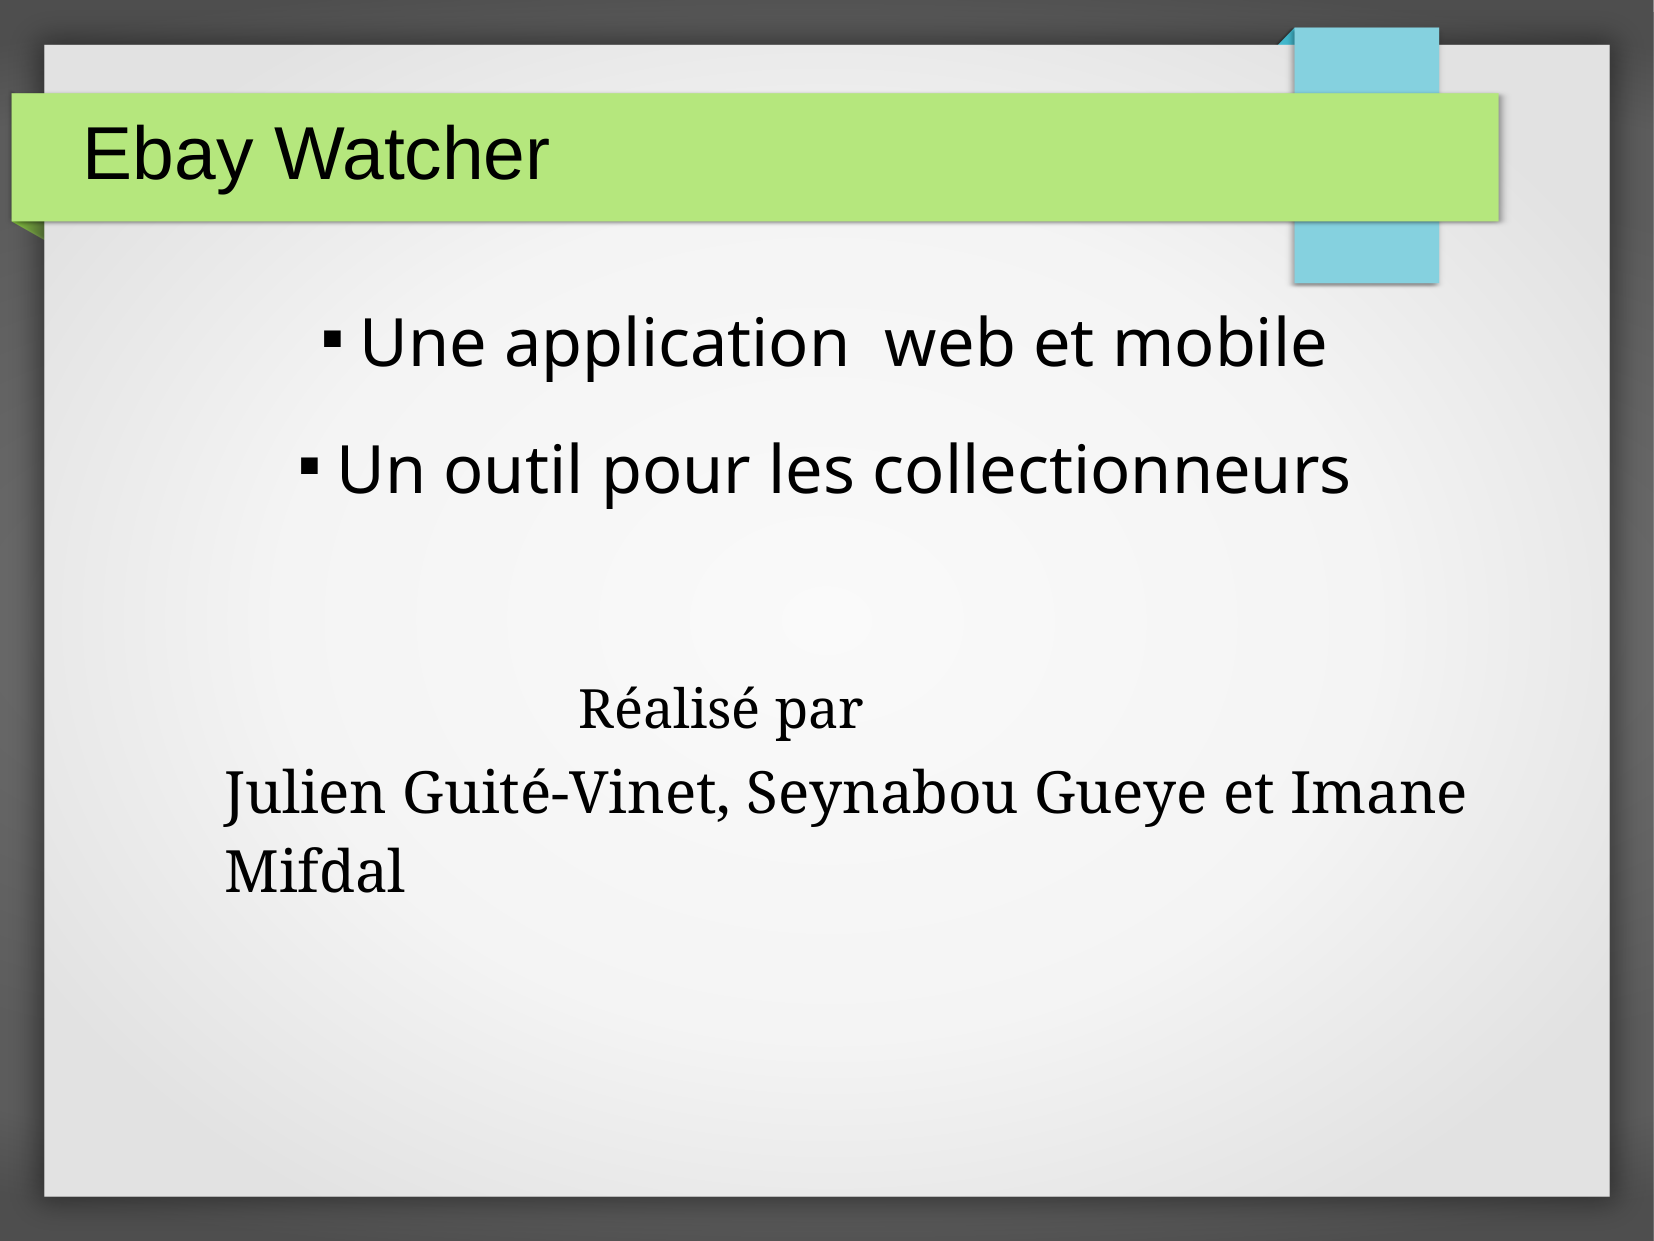

# Ebay Watcher
Une application web et mobile
Un outil pour les collectionneurs
Réalisé par
Julien Guité-Vinet, Seynabou Gueye et Imane Mifdal